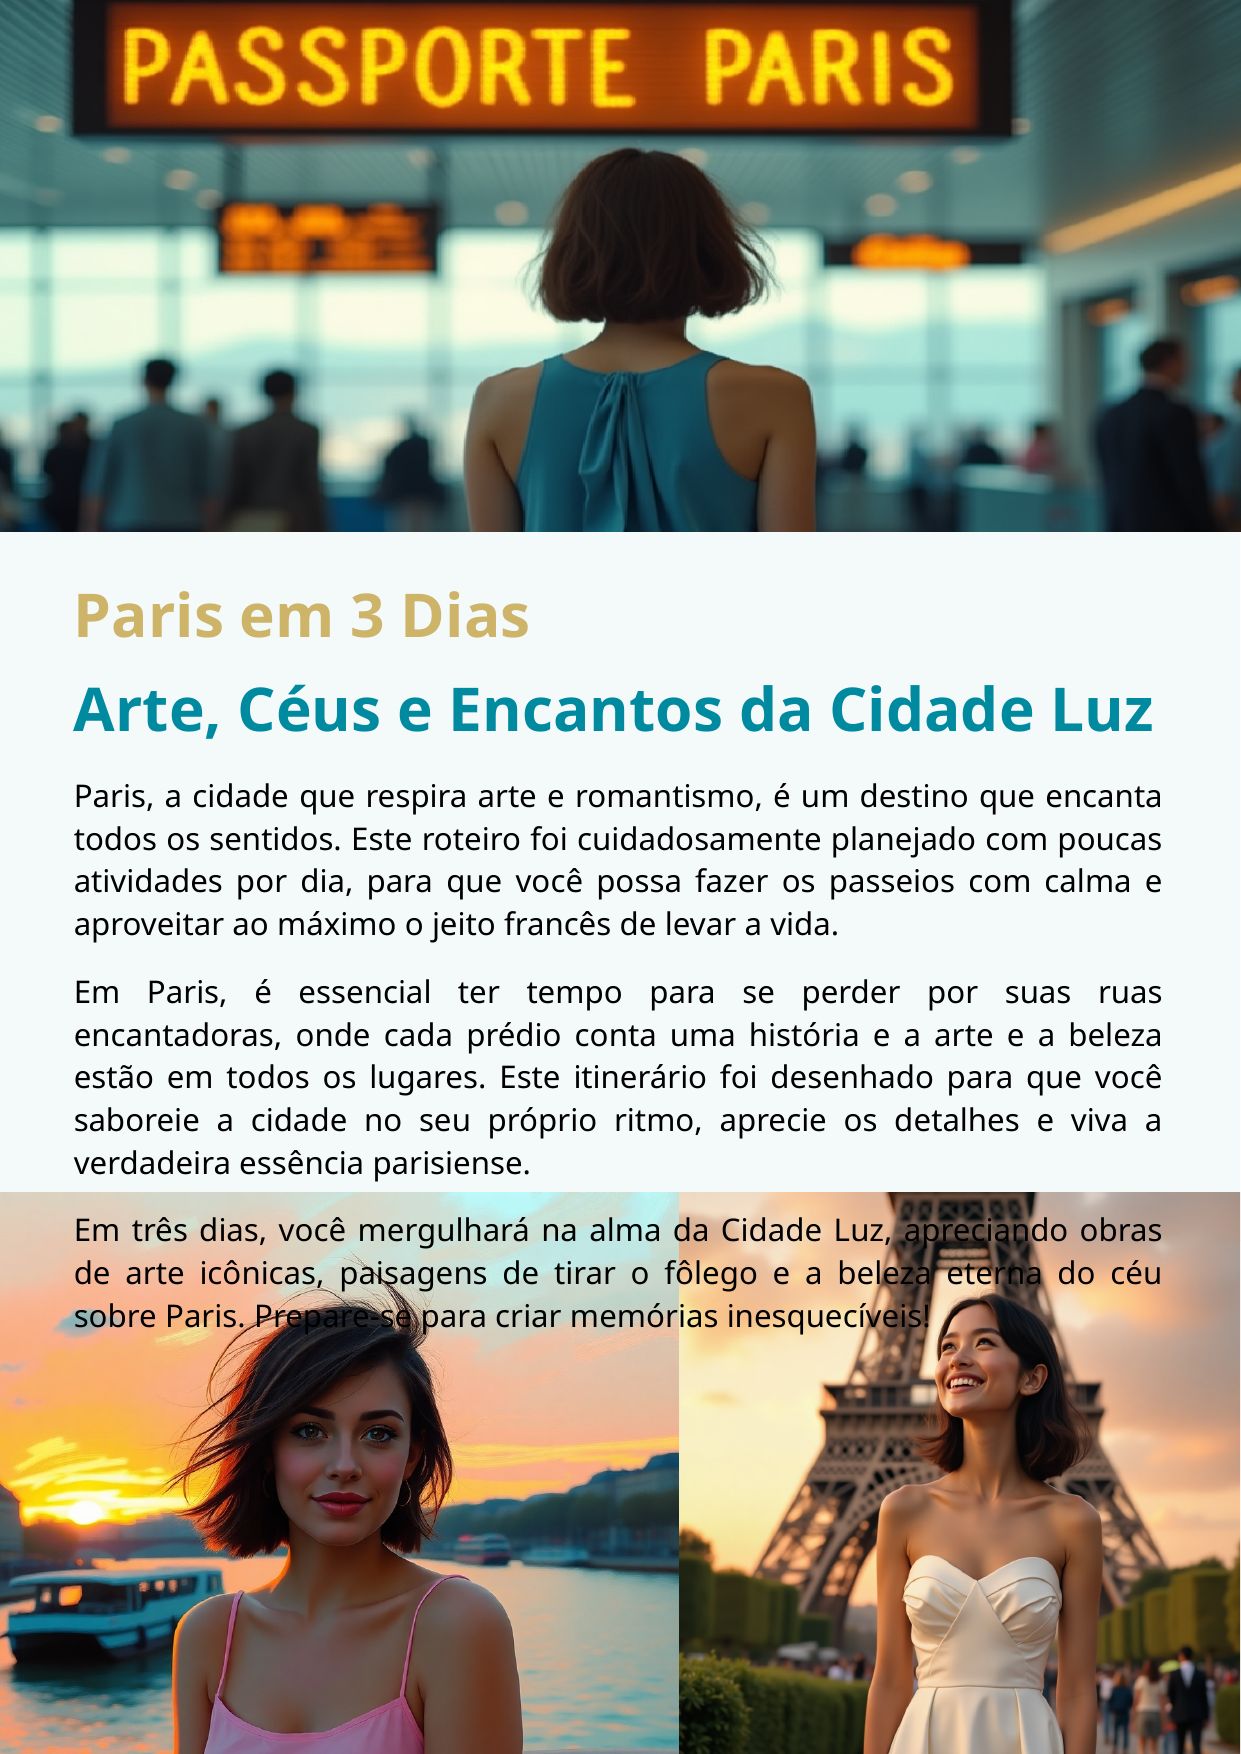

Paris em 3 Dias
Arte, Céus e Encantos da Cidade Luz
Paris, a cidade que respira arte e romantismo, é um destino que encanta todos os sentidos. Este roteiro foi cuidadosamente planejado com poucas atividades por dia, para que você possa fazer os passeios com calma e aproveitar ao máximo o jeito francês de levar a vida.
Em Paris, é essencial ter tempo para se perder por suas ruas encantadoras, onde cada prédio conta uma história e a arte e a beleza estão em todos os lugares. Este itinerário foi desenhado para que você saboreie a cidade no seu próprio ritmo, aprecie os detalhes e viva a verdadeira essência parisiense.
Em três dias, você mergulhará na alma da Cidade Luz, apreciando obras de arte icônicas, paisagens de tirar o fôlego e a beleza eterna do céu sobre Paris. Prepare-se para criar memórias inesquecíveis!